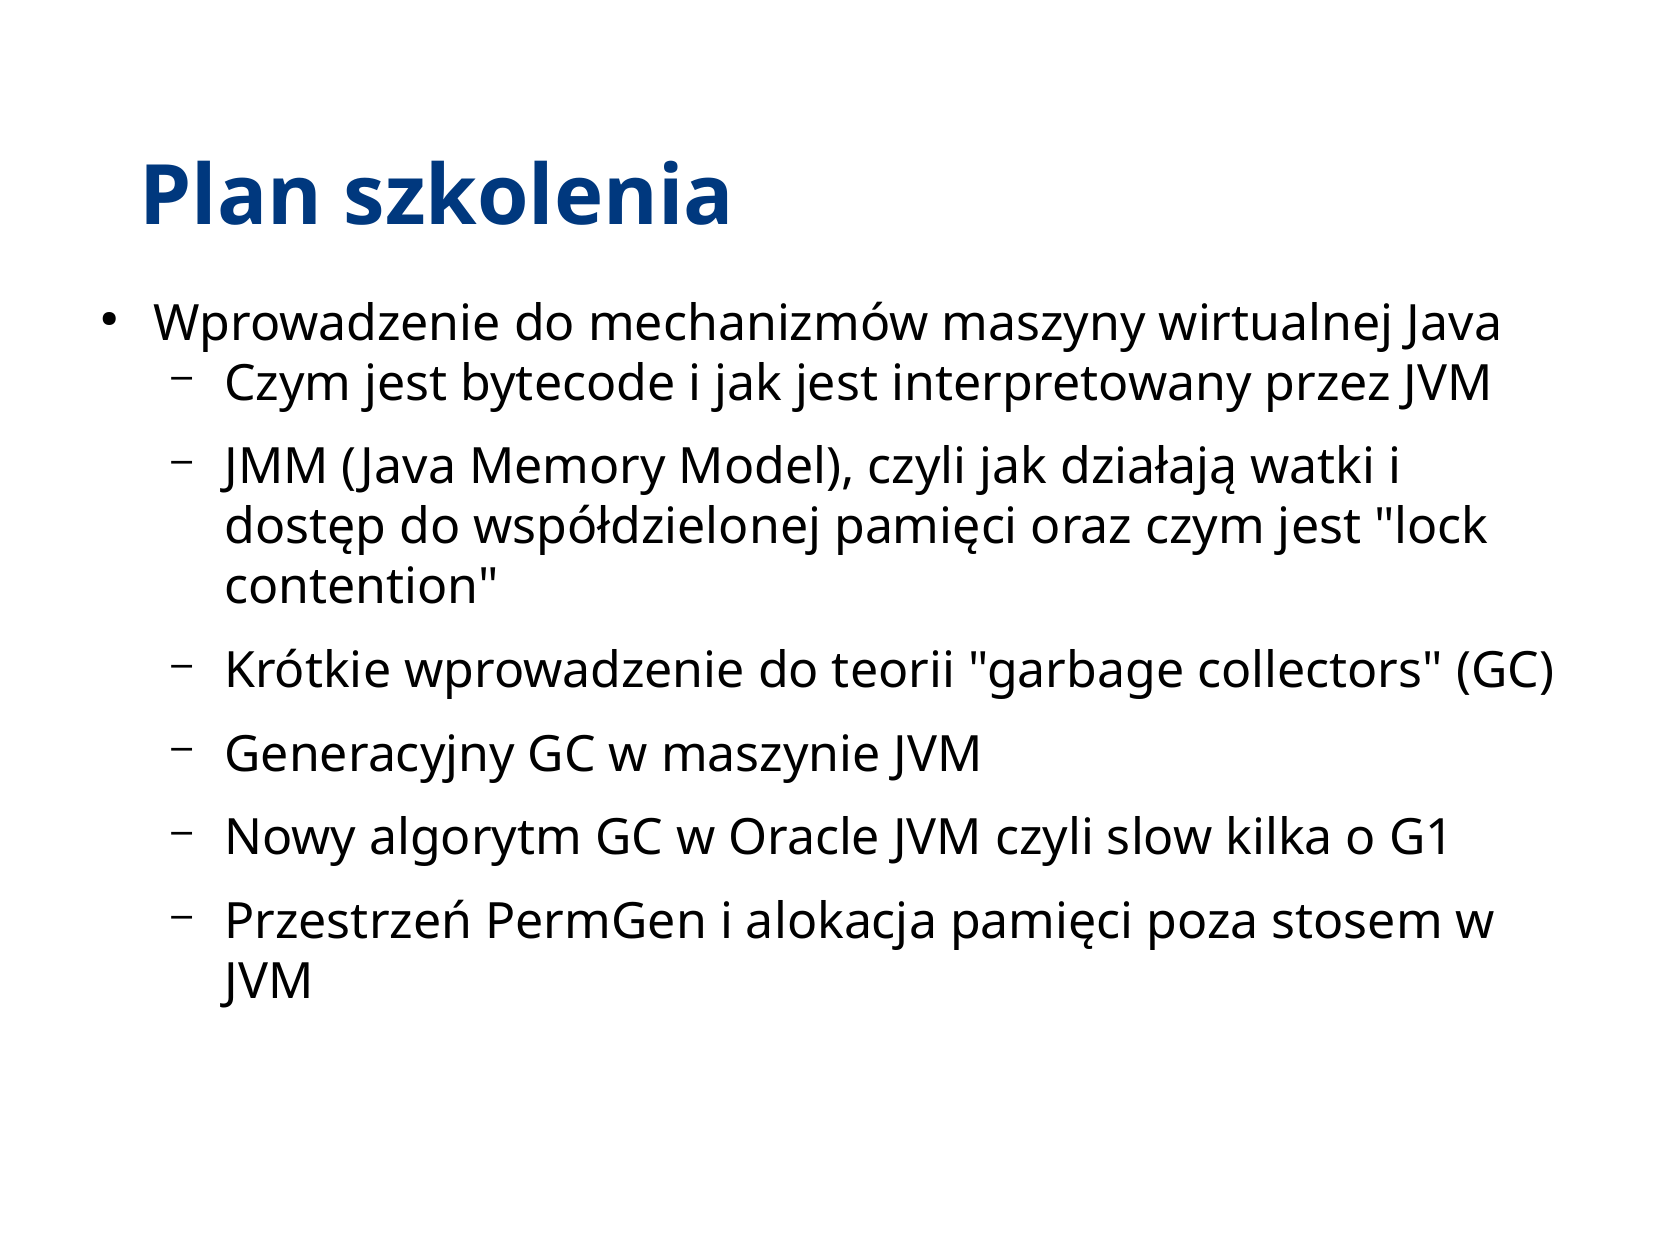

# Plan szkolenia
Wprowadzenie do mechanizmów maszyny wirtualnej Java
Czym jest bytecode i jak jest interpretowany przez JVM
JMM (Java Memory Model), czyli jak działają watki i dostęp do współdzielonej pamięci oraz czym jest "lock contention"
Krótkie wprowadzenie do teorii "garbage collectors" (GC)
Generacyjny GC w maszynie JVM
Nowy algorytm GC w Oracle JVM czyli slow kilka o G1
Przestrzeń PermGen i alokacja pamięci poza stosem w JVM